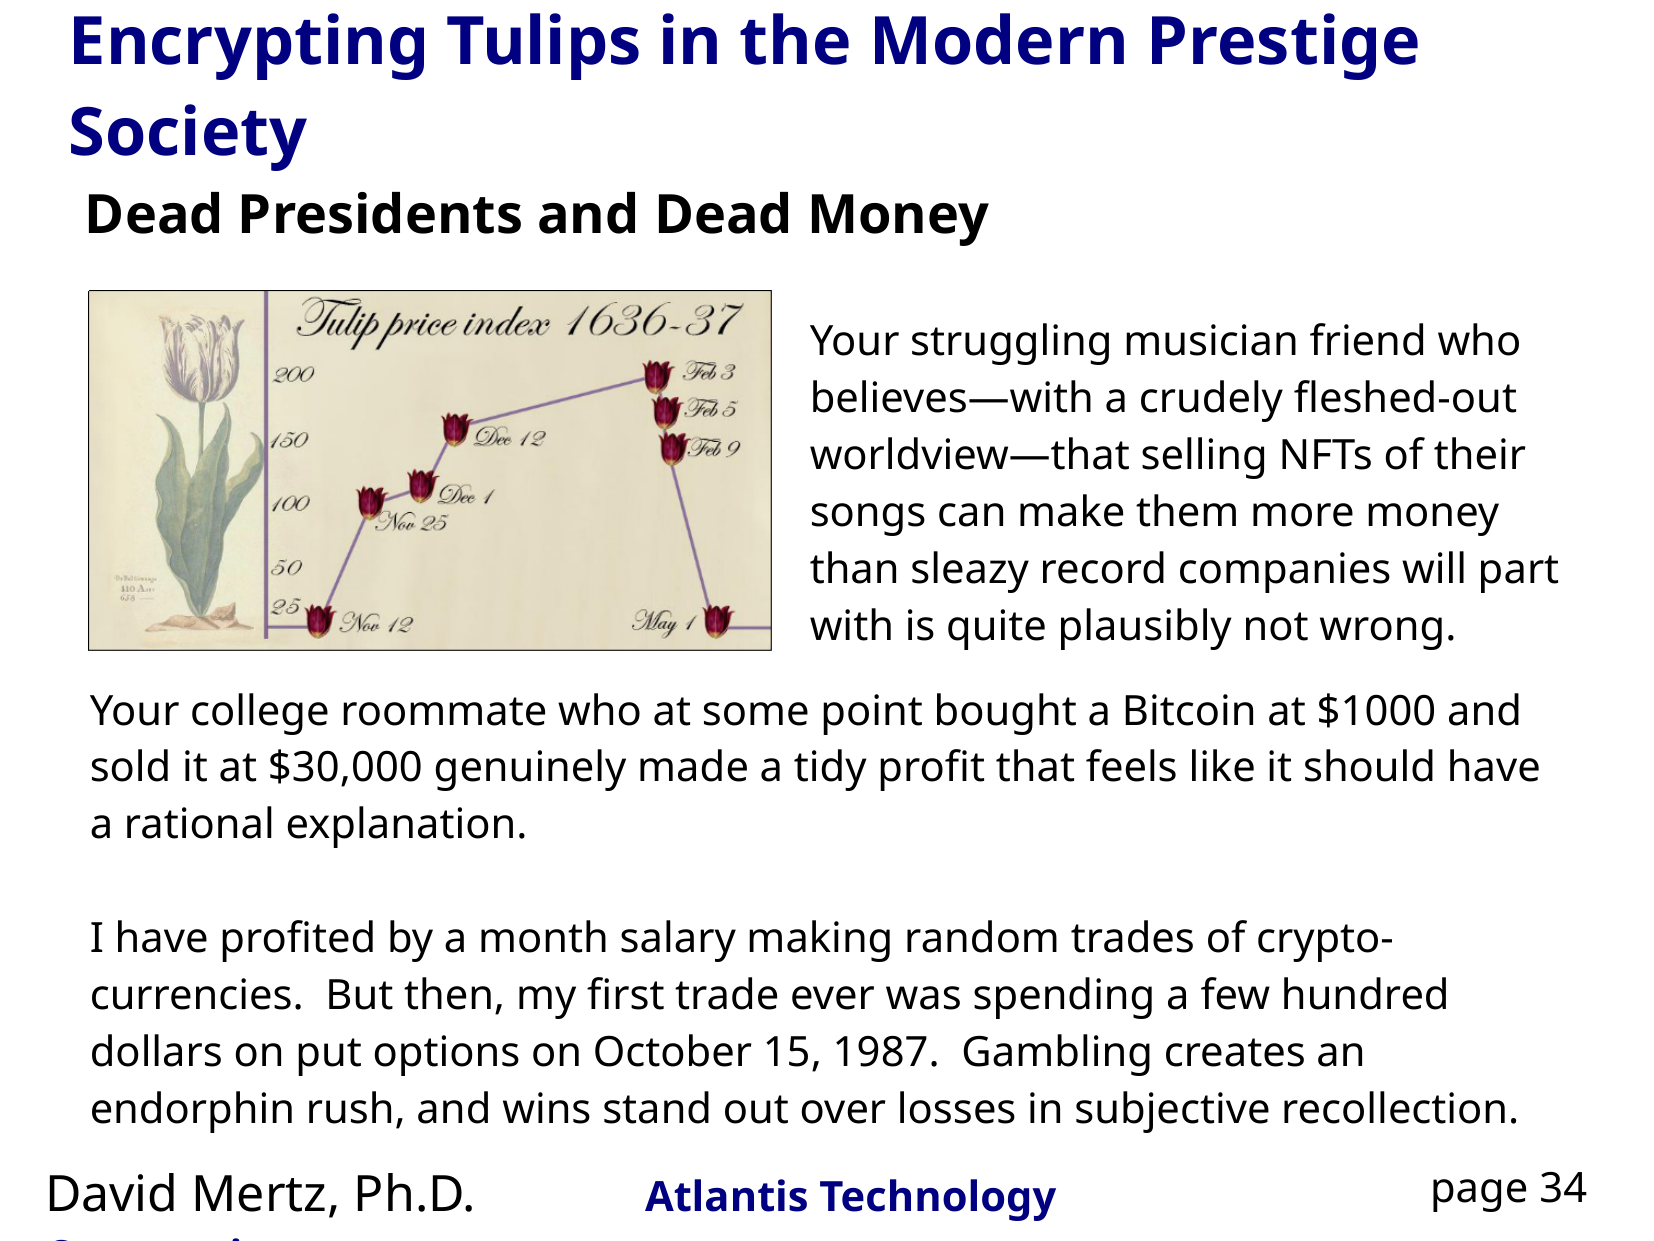

# Dead Presidents and Dead Money
Your struggling musician friend who believes—with a crudely fleshed-out worldview—that selling NFTs of their songs can make them more money than sleazy record companies will part with is quite plausibly not wrong.
Your college roommate who at some point bought a Bitcoin at $1000 and sold it at $30,000 genuinely made a tidy profit that feels like it should have a rational explanation.
I have profited by a month salary making random trades of crypto-currencies. But then, my first trade ever was spending a few hundred dollars on put options on October 15, 1987. Gambling creates an endorphin rush, and wins stand out over losses in subjective recollection.